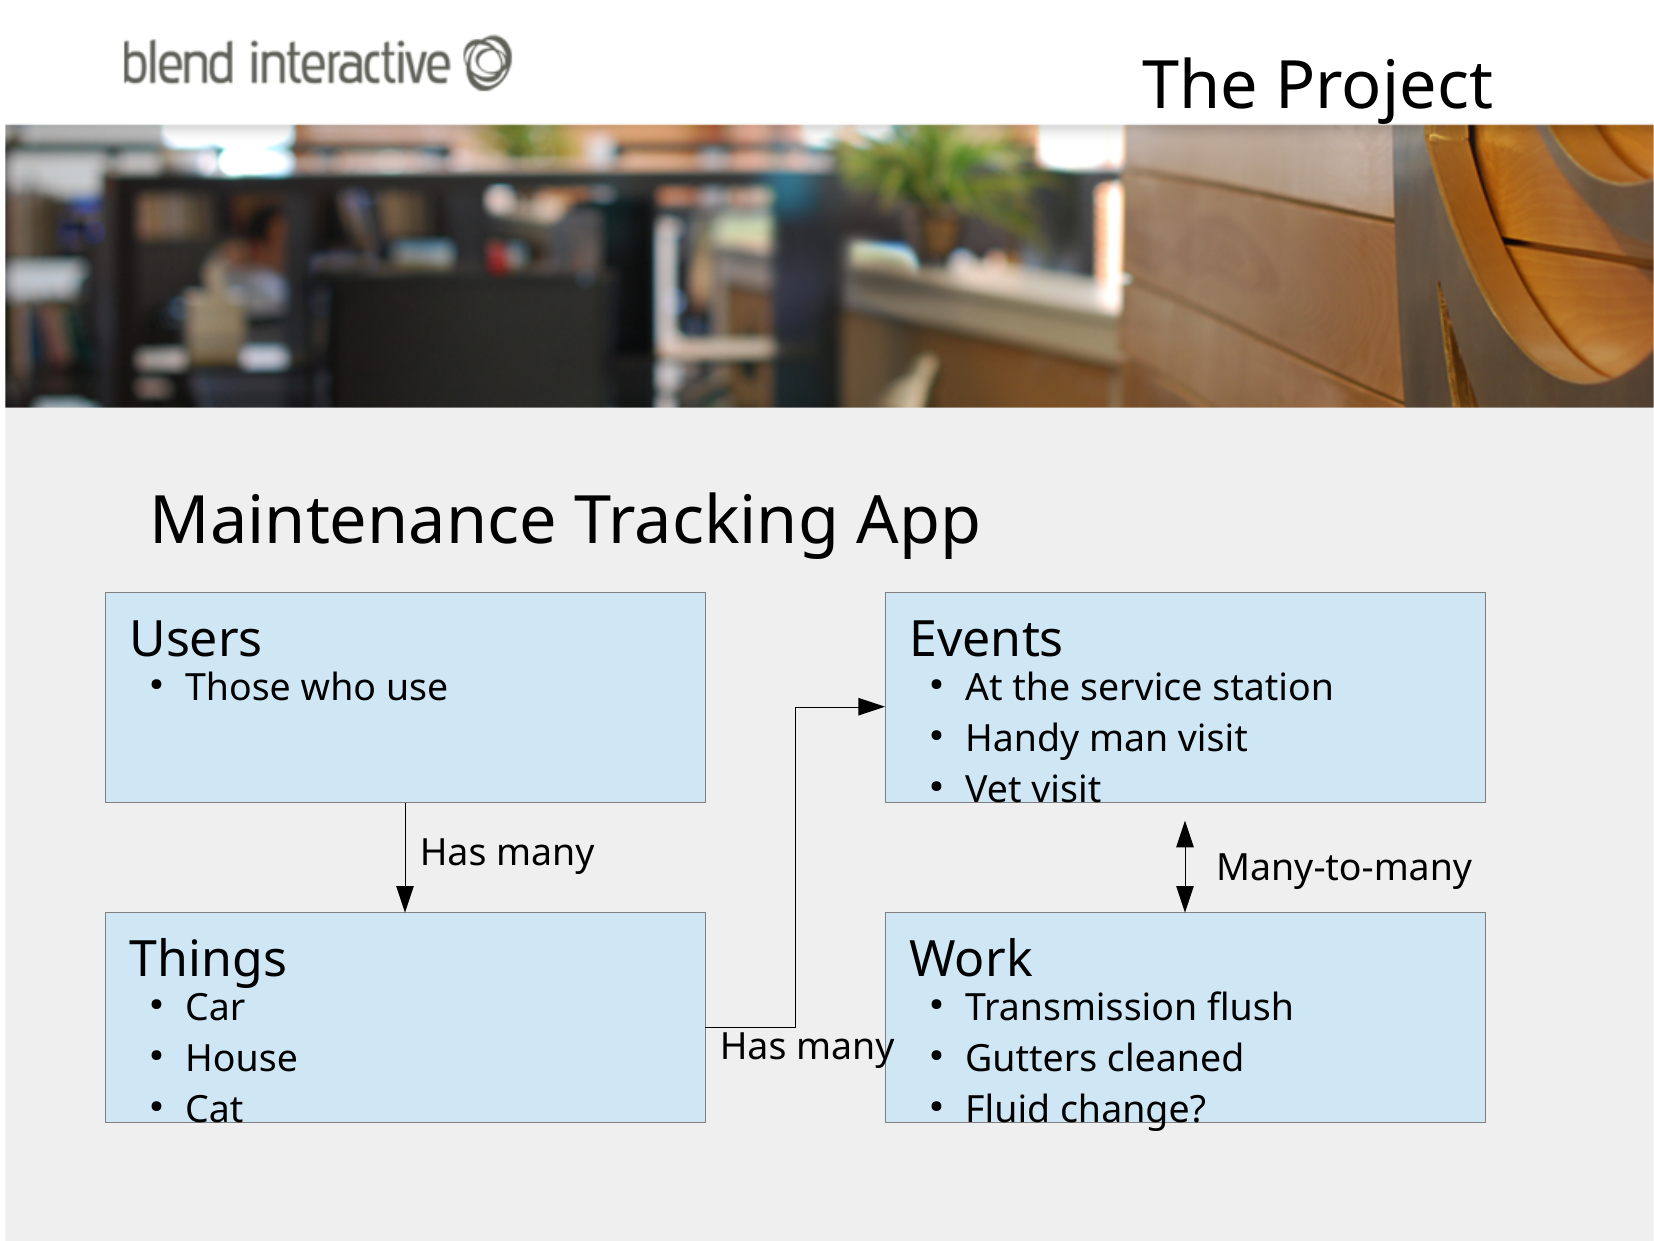

The Project
Maintenance Tracking App
Users
Those who use
Events
At the service station
Handy man visit
Vet visit
Has many
Many-to-many
Has many
Things
Car
House
Cat
Work
Transmission flush
Gutters cleaned
Fluid change?